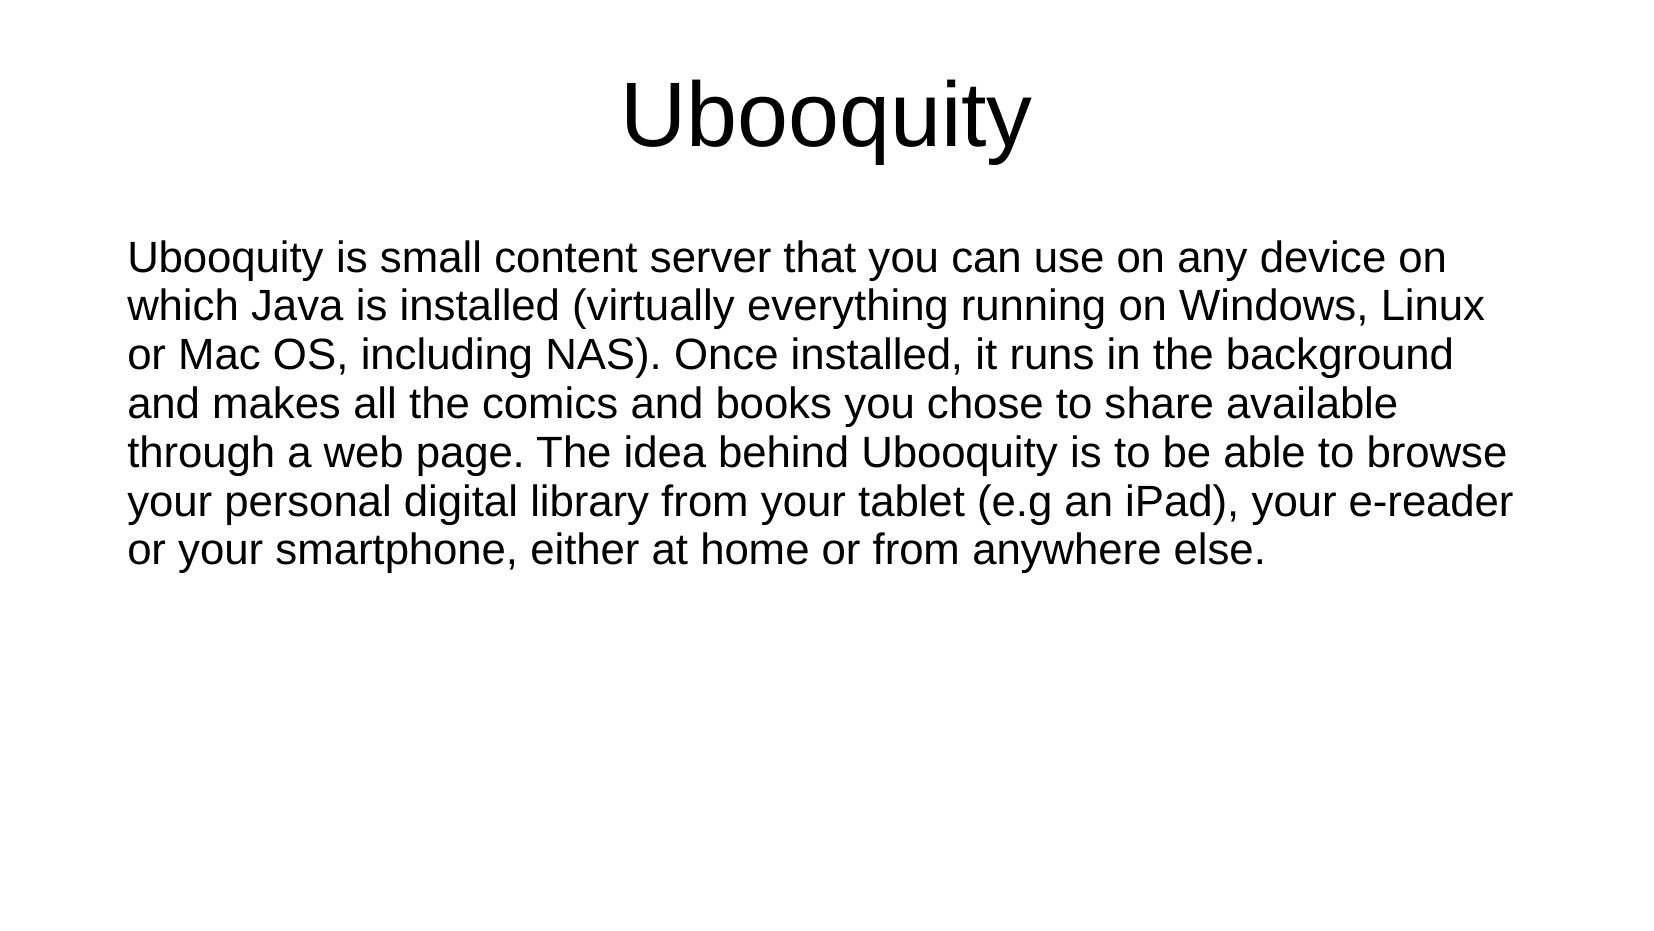

# Ubooquity
Ubooquity is small content server that you can use on any device on which Java is installed (virtually everything running on Windows, Linux or Mac OS, including NAS). Once installed, it runs in the background and makes all the comics and books you chose to share available through a web page. The idea behind Ubooquity is to be able to browse your personal digital library from your tablet (e.g an iPad), your e-reader or your smartphone, either at home or from anywhere else.